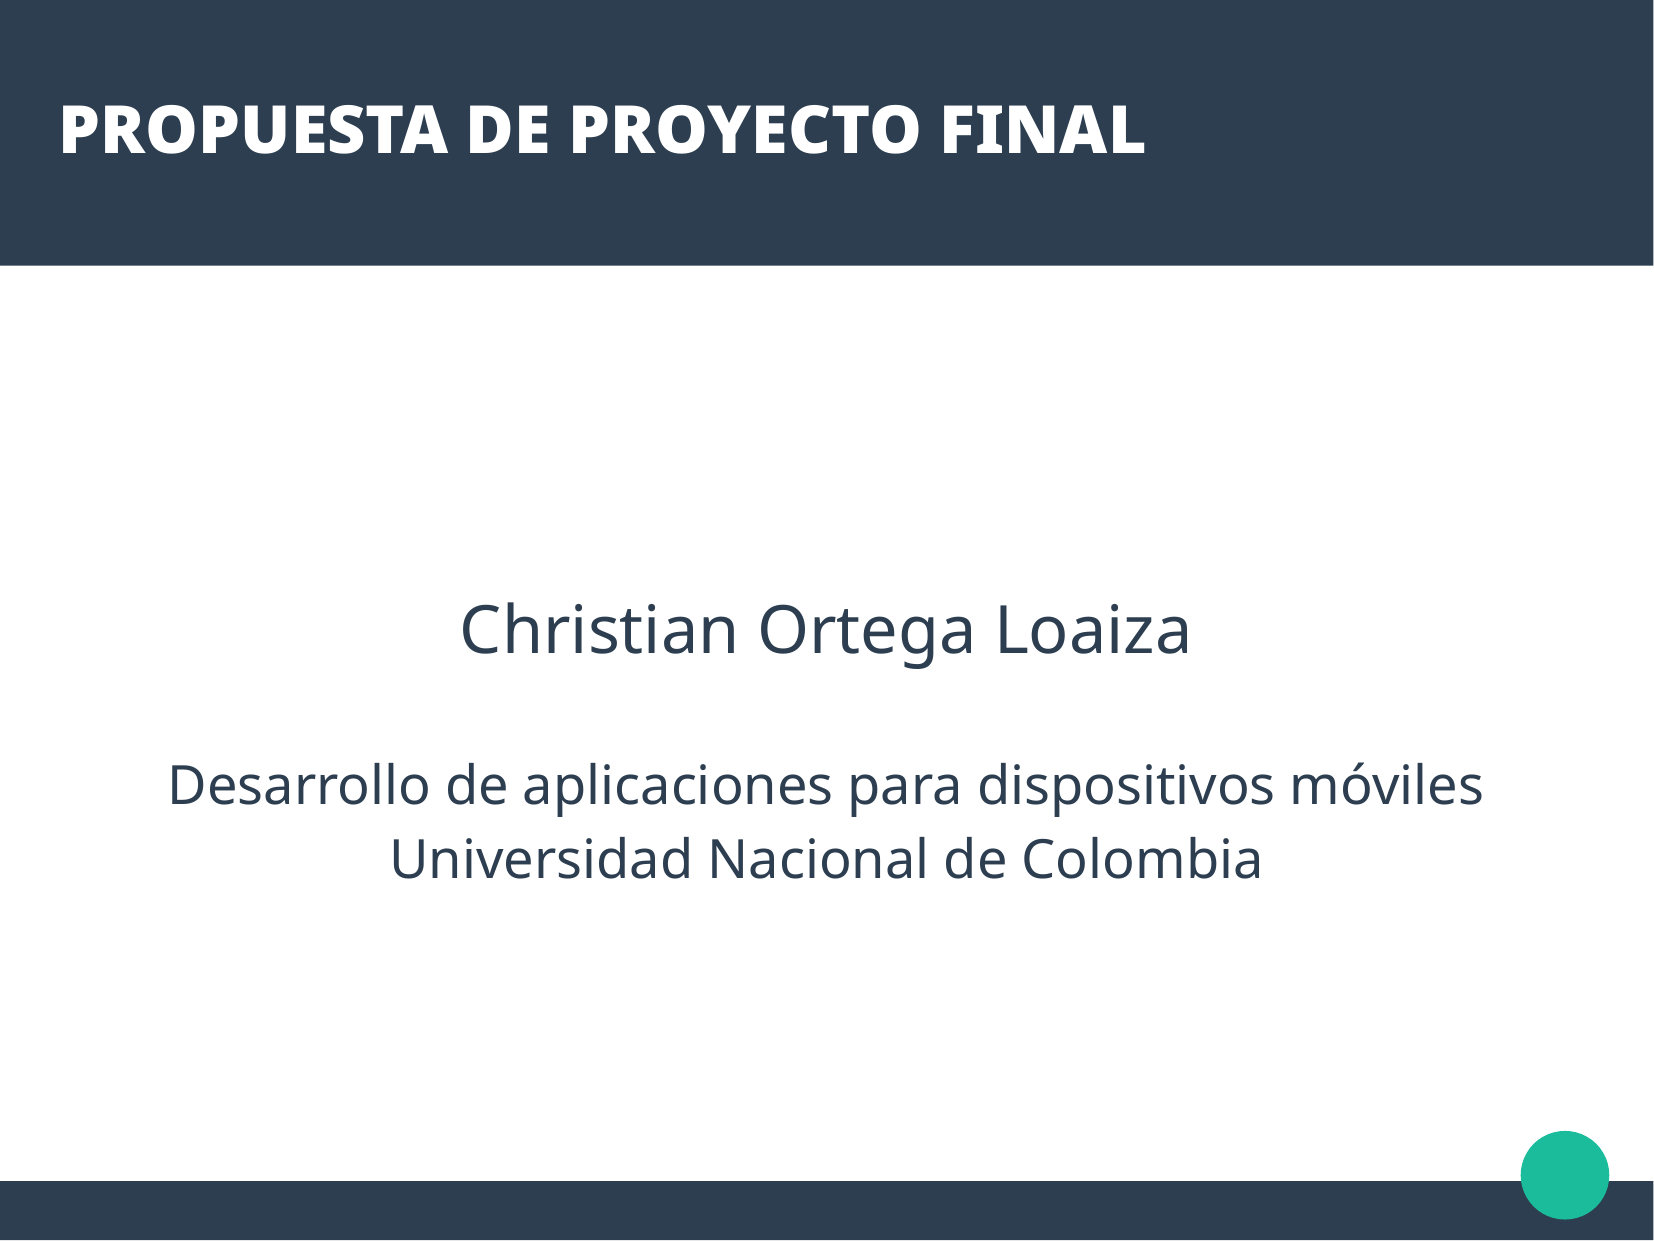

# PROPUESTA DE PROYECTO FINAL
Christian Ortega Loaiza
Desarrollo de aplicaciones para dispositivos móviles
Universidad Nacional de Colombia